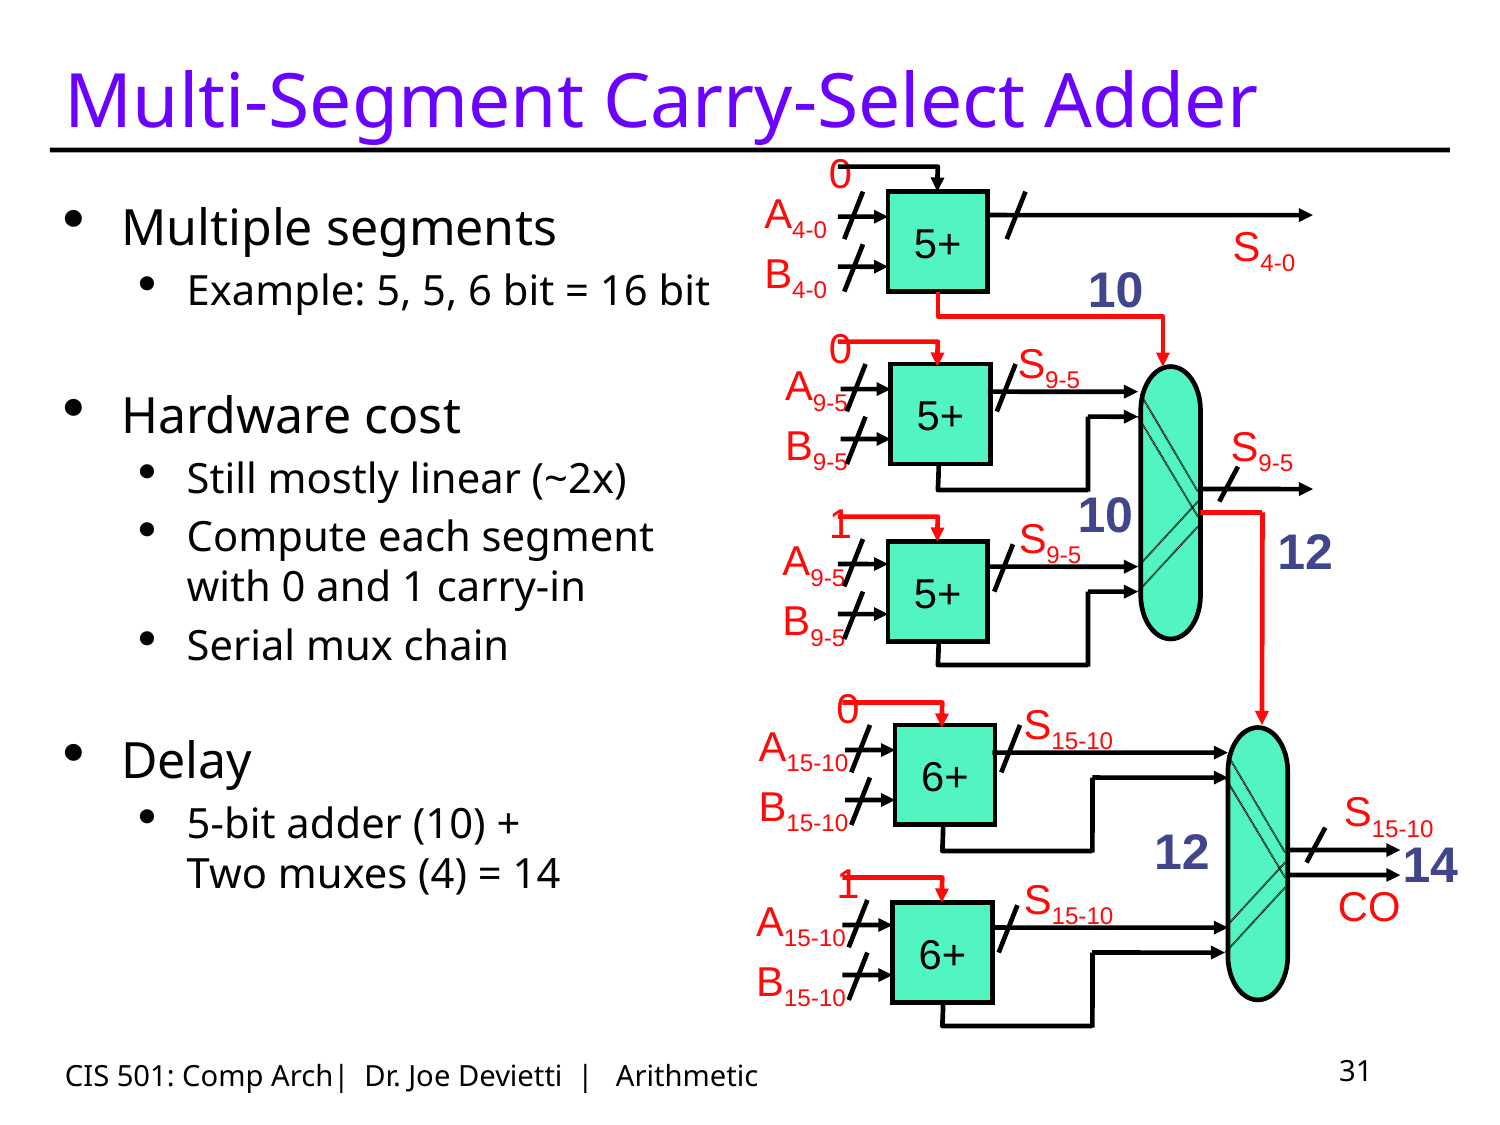

Multi-Segment Carry-Select Adder
0
A4-0
Multiple segments
Example: 5, 5, 6 bit = 16 bit
Hardware cost
Still mostly linear (~2x)
Compute each segment
with 0 and 1 carry-in
Serial mux chain
Delay
5-bit adder (10) +
Two muxes (4) = 14
5+
S4-0
B4-0
10
0
S9-5
A9-5
5+
B9-5
S9-5
10
1
S9-5
12
A9-5
5+
B9-5
0
S15-10
A15-10
6+
B15-10
S15-10
12
14
1
S15-10
CO
A15-10
6+
B15-10
CIS 501: Comp Arch| Dr. Joe Devietti | Arithmetic